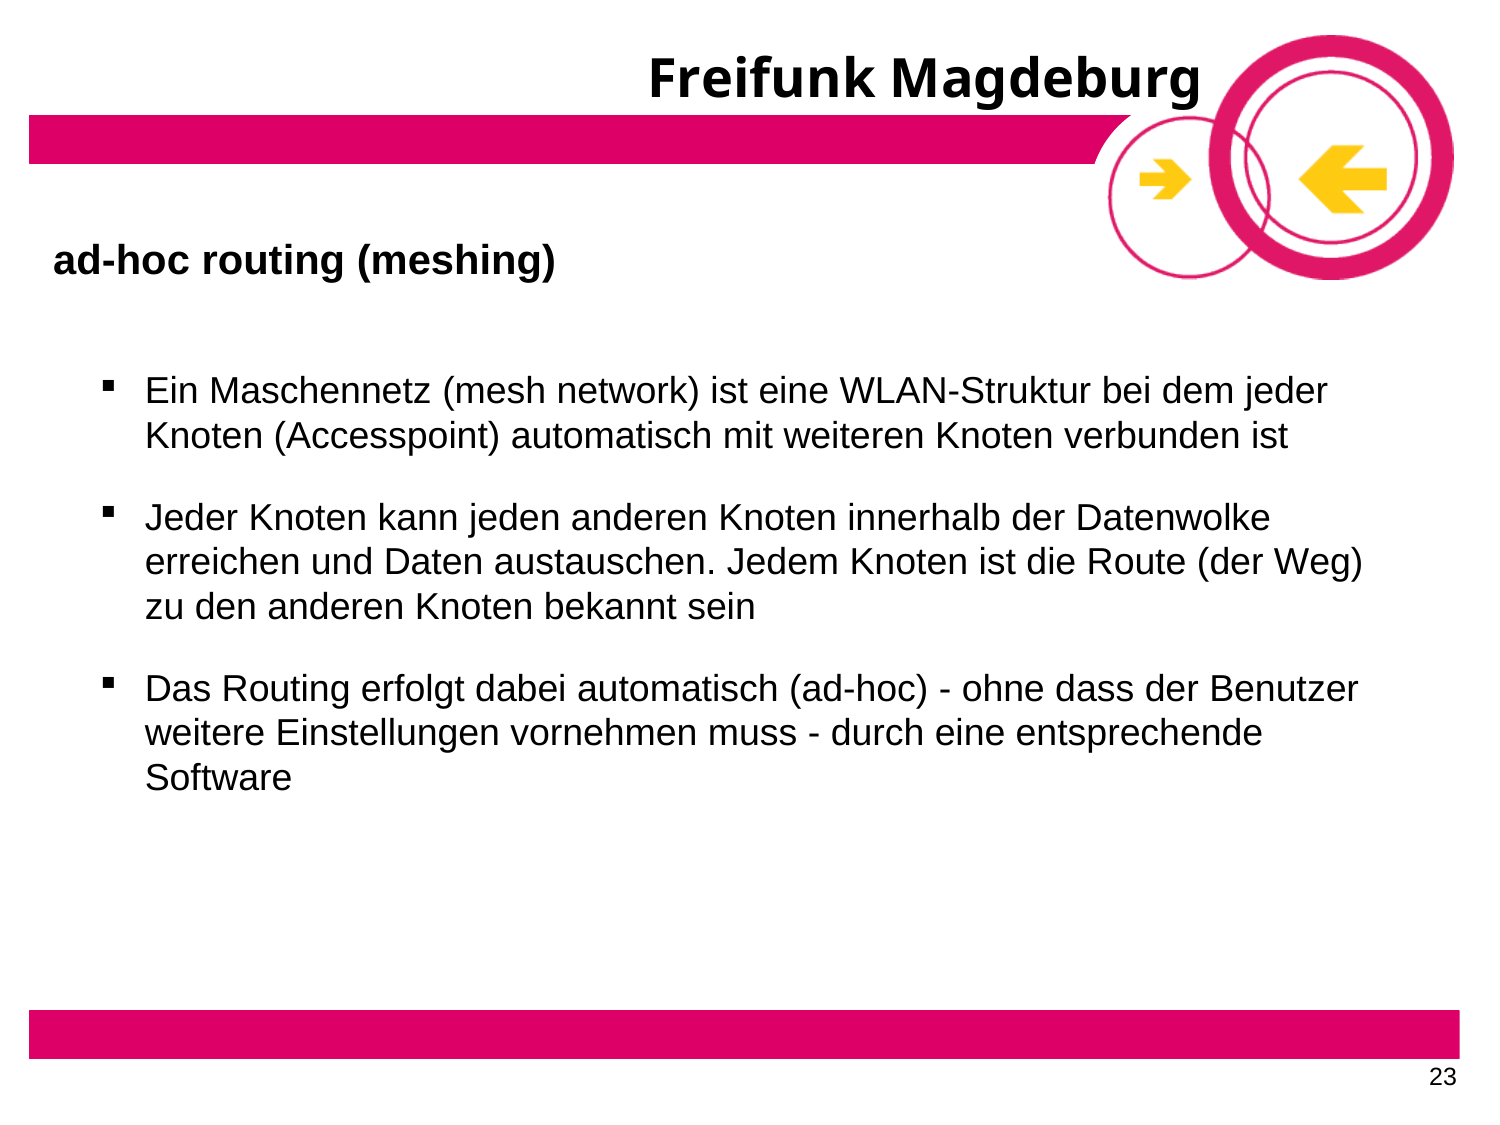

ad-hoc routing (meshing)
Ein Maschennetz (mesh network) ist eine WLAN-Struktur bei dem jeder Knoten (Accesspoint) automatisch mit weiteren Knoten verbunden ist
Jeder Knoten kann jeden anderen Knoten innerhalb der Datenwolke erreichen und Daten austauschen. Jedem Knoten ist die Route (der Weg) zu den anderen Knoten bekannt sein
Das Routing erfolgt dabei automatisch (ad-hoc) - ohne dass der Benutzer weitere Einstellungen vornehmen muss - durch eine entsprechende Software
23